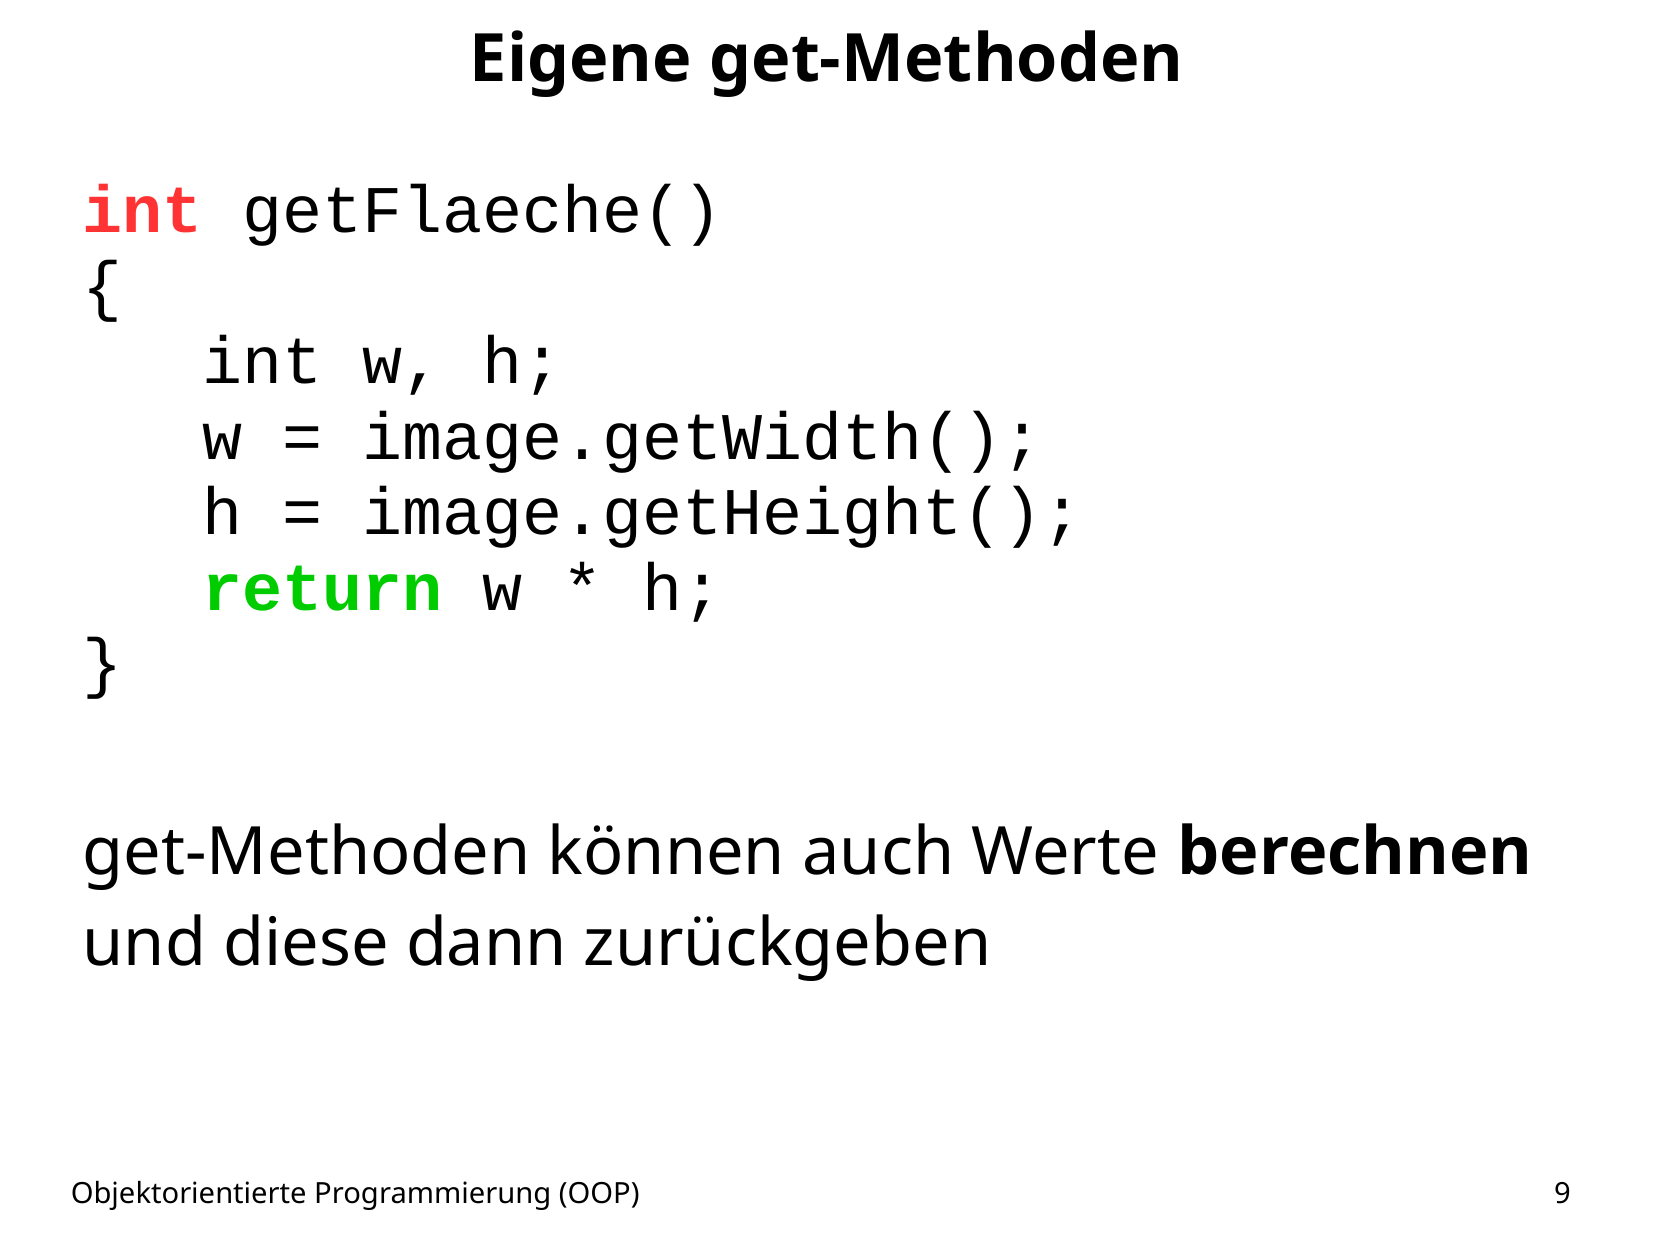

# Eigene get-Methoden
int getFlaeche()
{
 int w, h;
 w = image.getWidth();
 h = image.getHeight();
 return w * h;
}
get-Methoden können auch Werte berechnen und diese dann zurückgeben
Objektorientierte Programmierung (OOP)
9